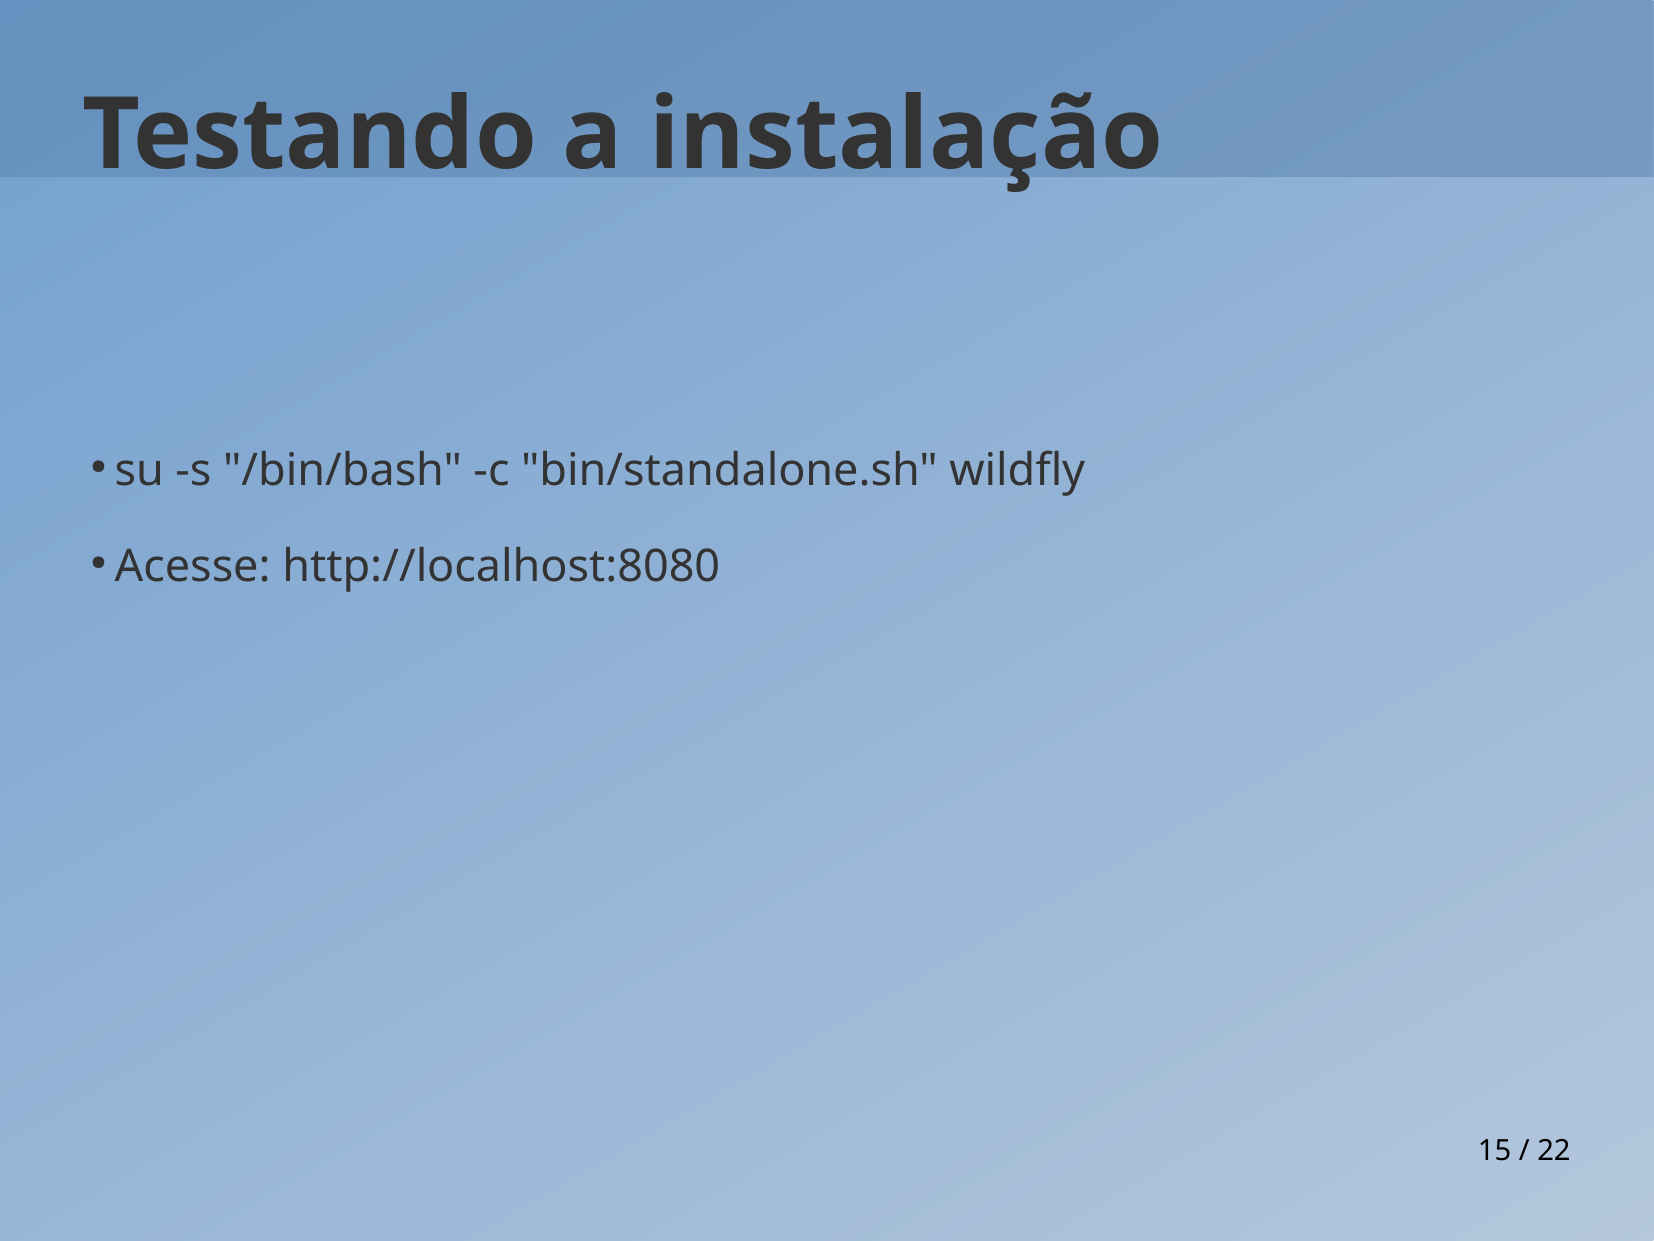

# Testando a instalação
su -s "/bin/bash" -c "bin/standalone.sh" wildfly
Acesse: http://localhost:8080
15